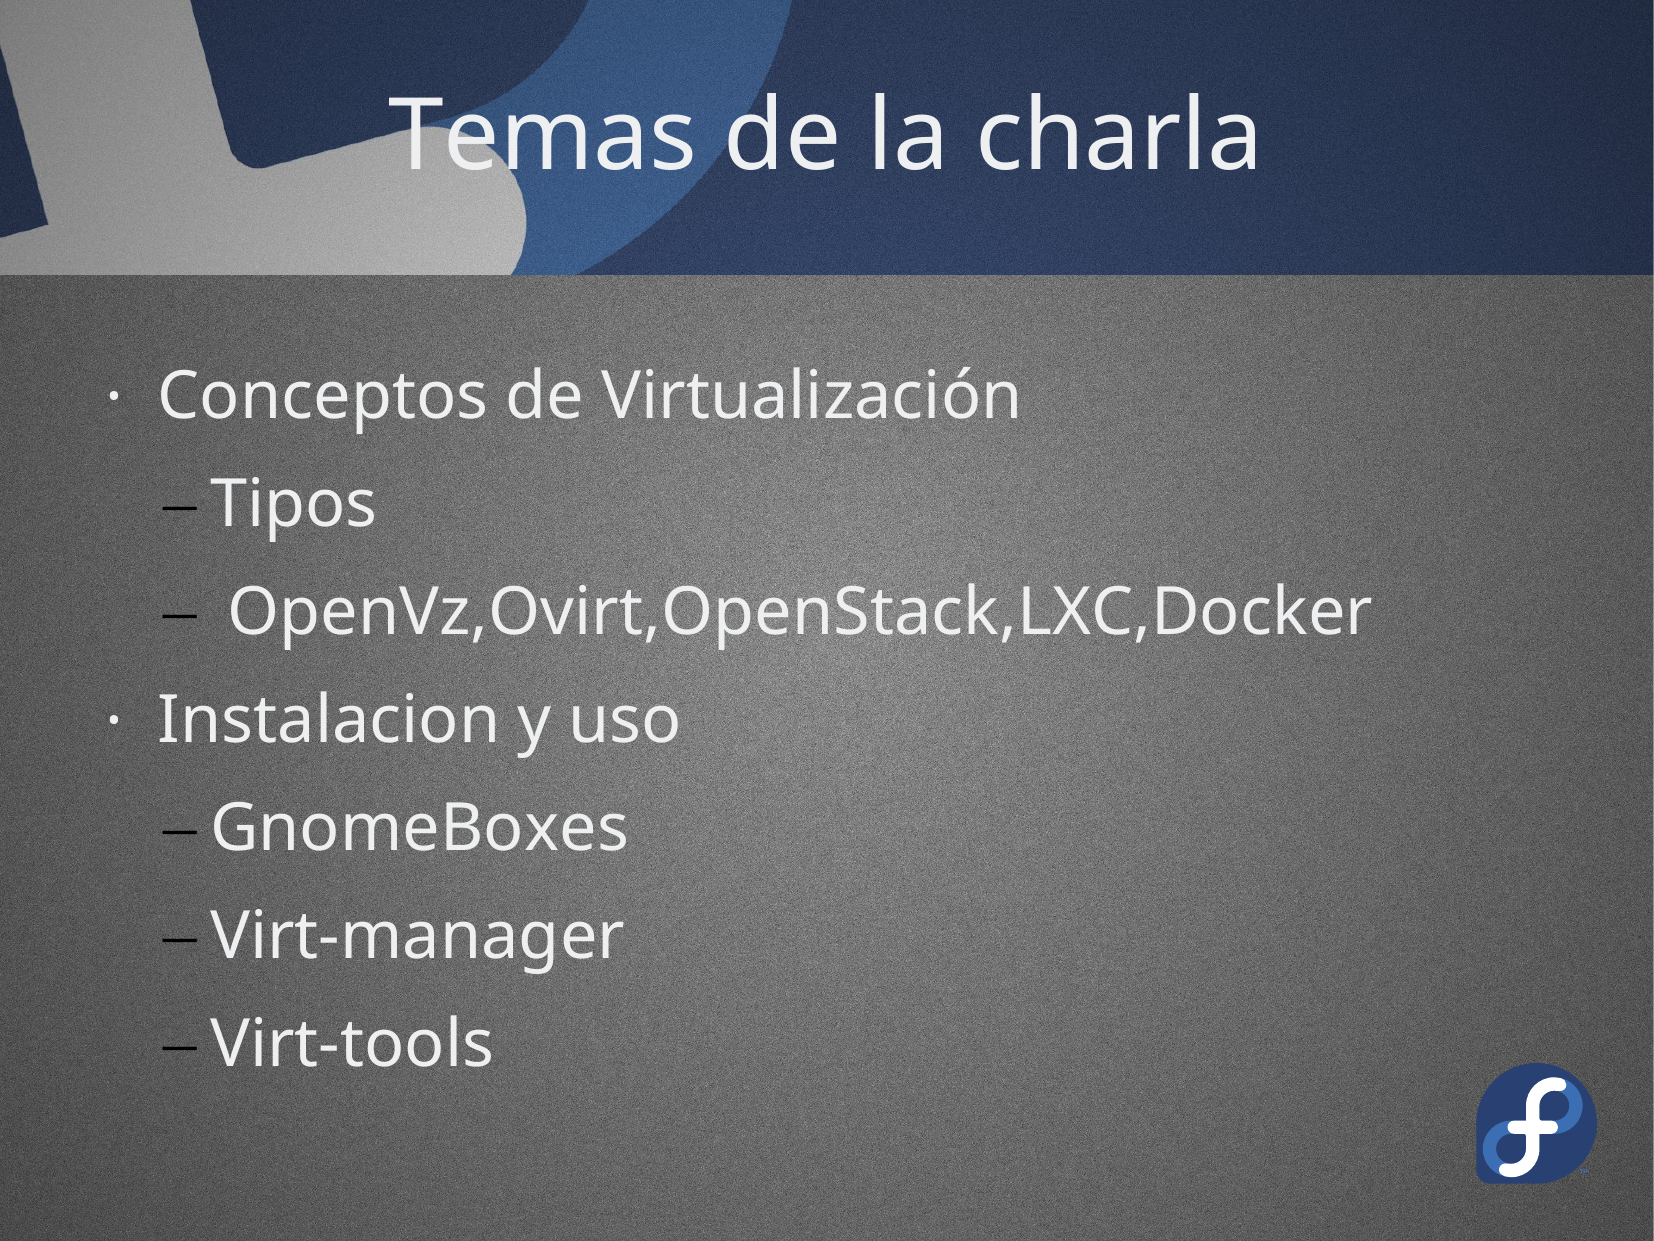

Temas de la charla
Conceptos de Virtualización
Tipos
 OpenVz,Ovirt,OpenStack,LXC,Docker
Instalacion y uso
GnomeBoxes
Virt-manager
Virt-tools